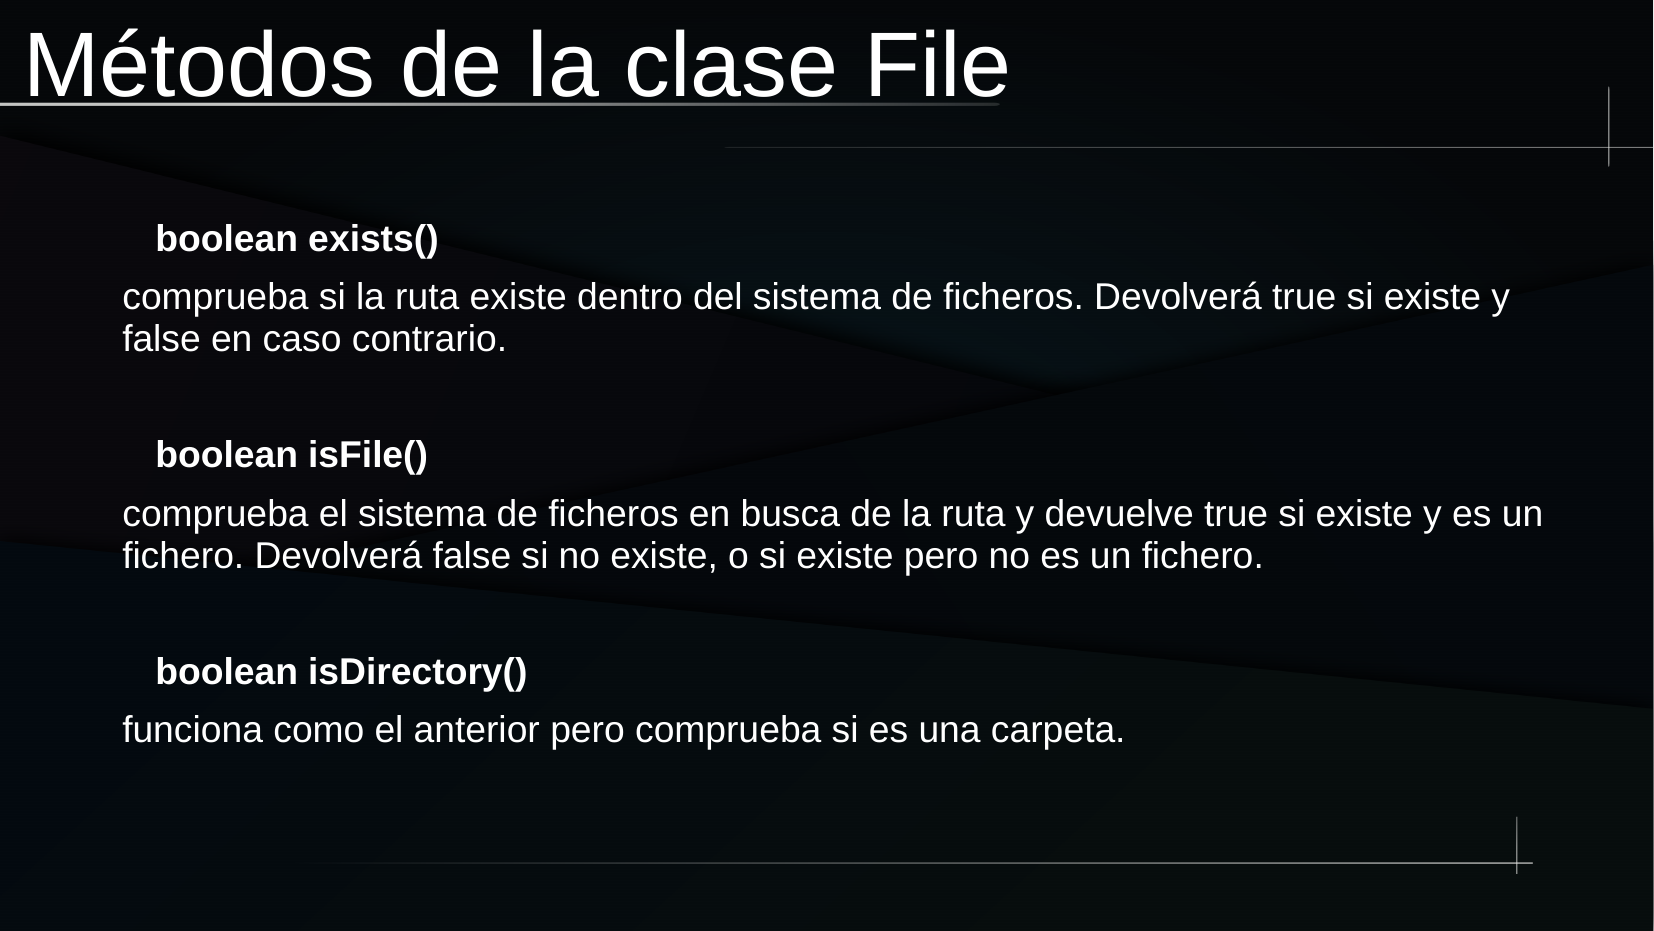

# Métodos de la clase File
boolean exists()
comprueba si la ruta existe dentro del sistema de ficheros. Devolverá true si existe y false en caso contrario.
boolean isFile()
comprueba el sistema de ficheros en busca de la ruta y devuelve true si existe y es un fichero. Devolverá false si no existe, o si existe pero no es un fichero.
boolean isDirectory()
funciona como el anterior pero comprueba si es una carpeta.